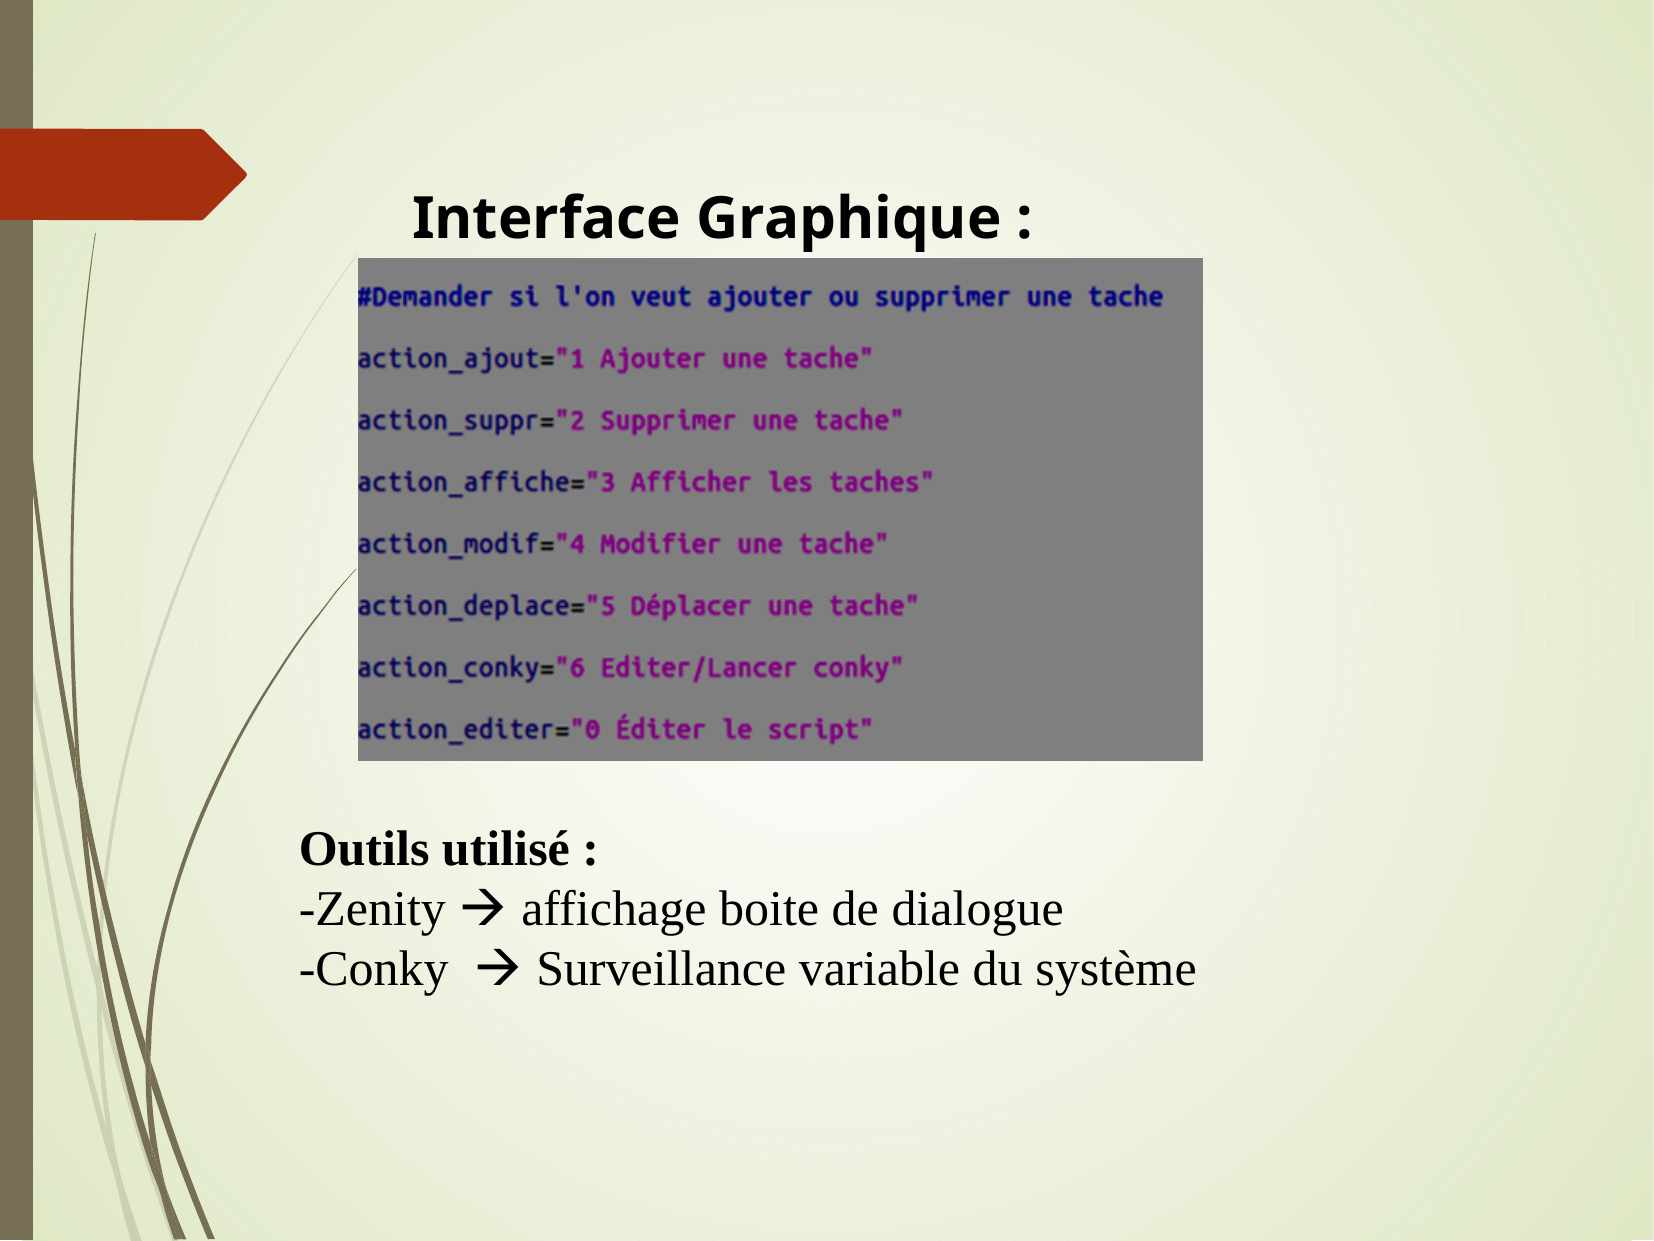

Interface Graphique :
Outils utilisé :
-Zenity  affichage boite de dialogue
-Conky  Surveillance variable du système